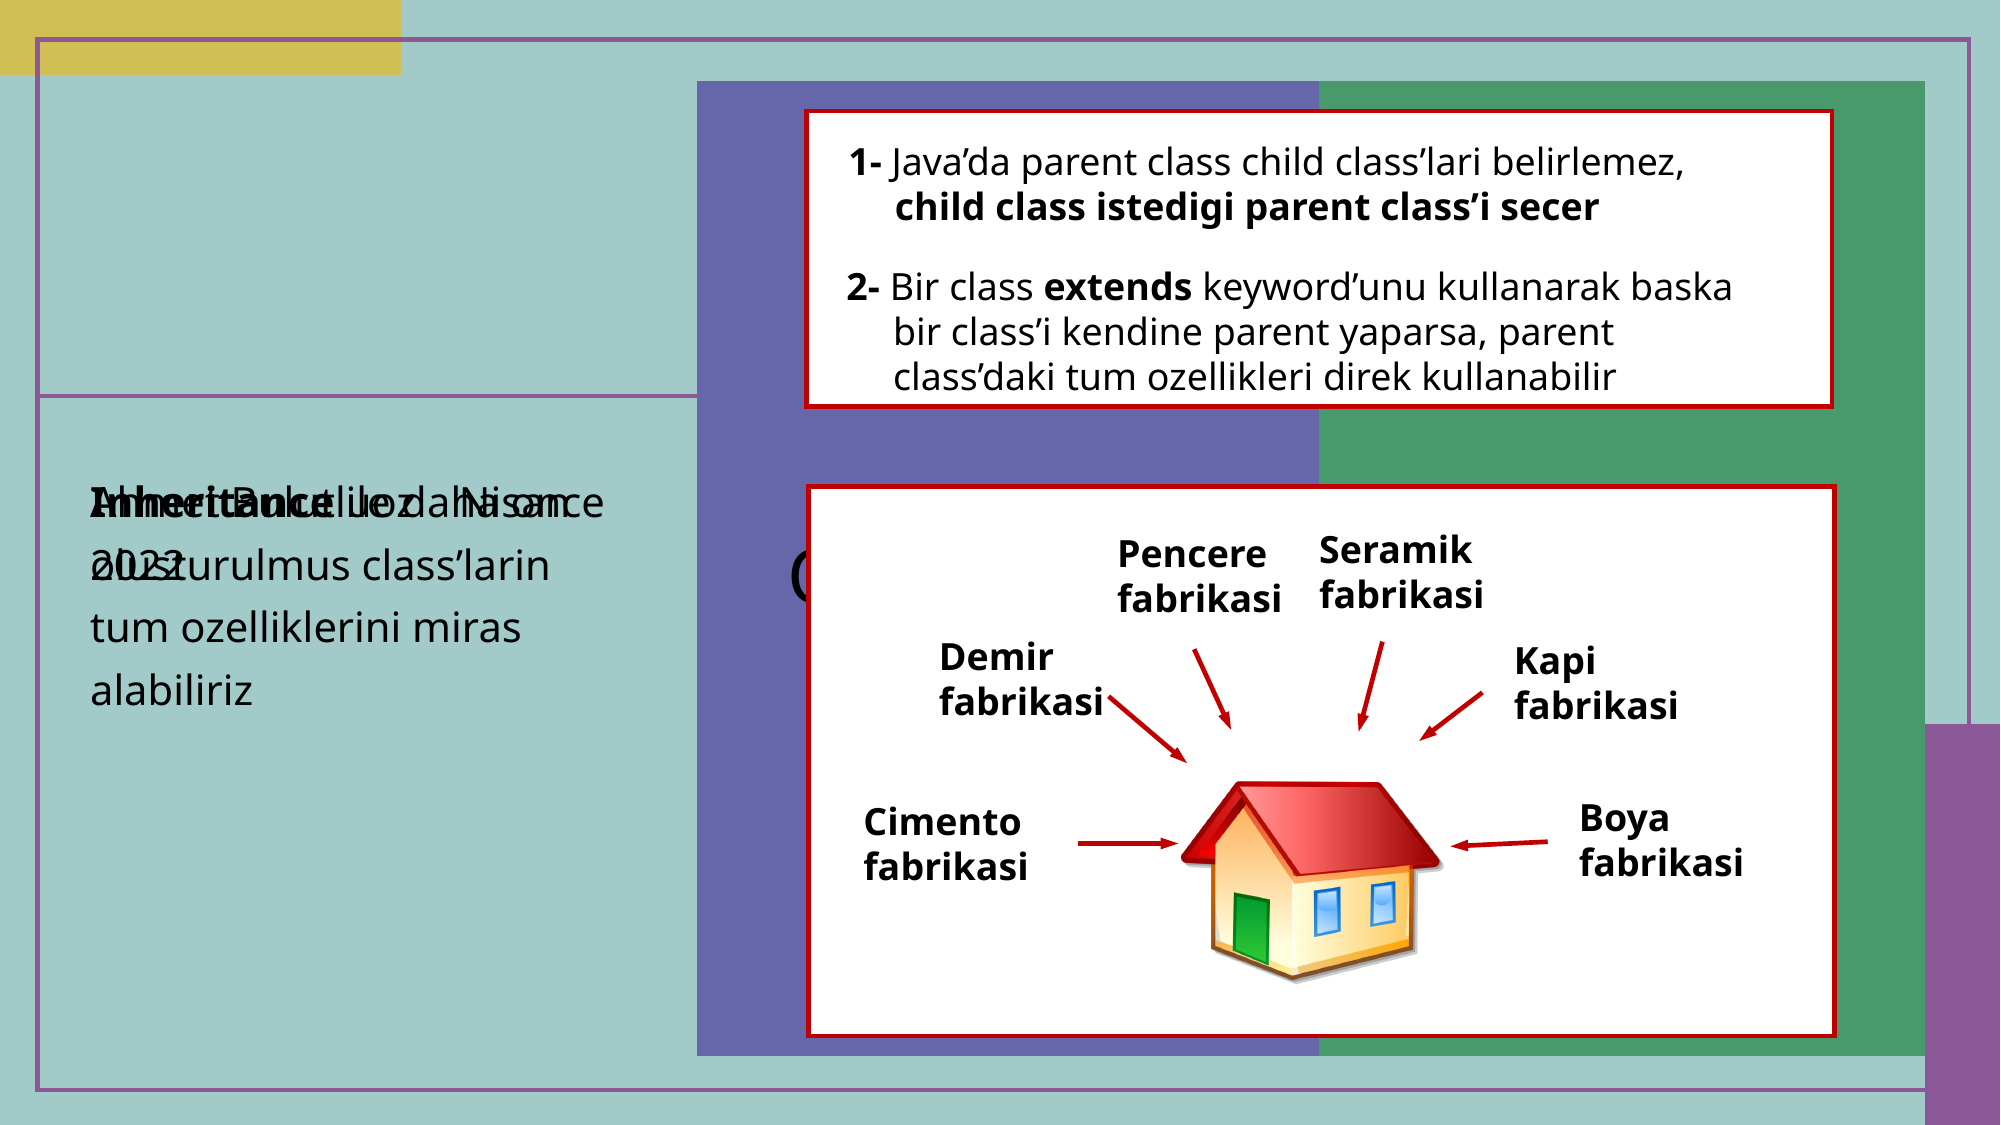

1- Java’da parent class child class’lari belirlemez, child class istedigi parent class’i secer
# OOP 2
2- Bir class extends keyword’unu kullanarak baska bir class’i kendine parent yaparsa, parent class’daki tum ozellikleri direk kullanabilir
Inheritance ile daha once olusturulmus class’larin tum ozelliklerini miras alabiliriz
Ahmet Bulutluoz Nisan 2022
Seramik fabrikasi
Pencere fabrikasi
Demir fabrikasi
Kapi fabrikasi
Boya fabrikasi
Cimento fabrikasi